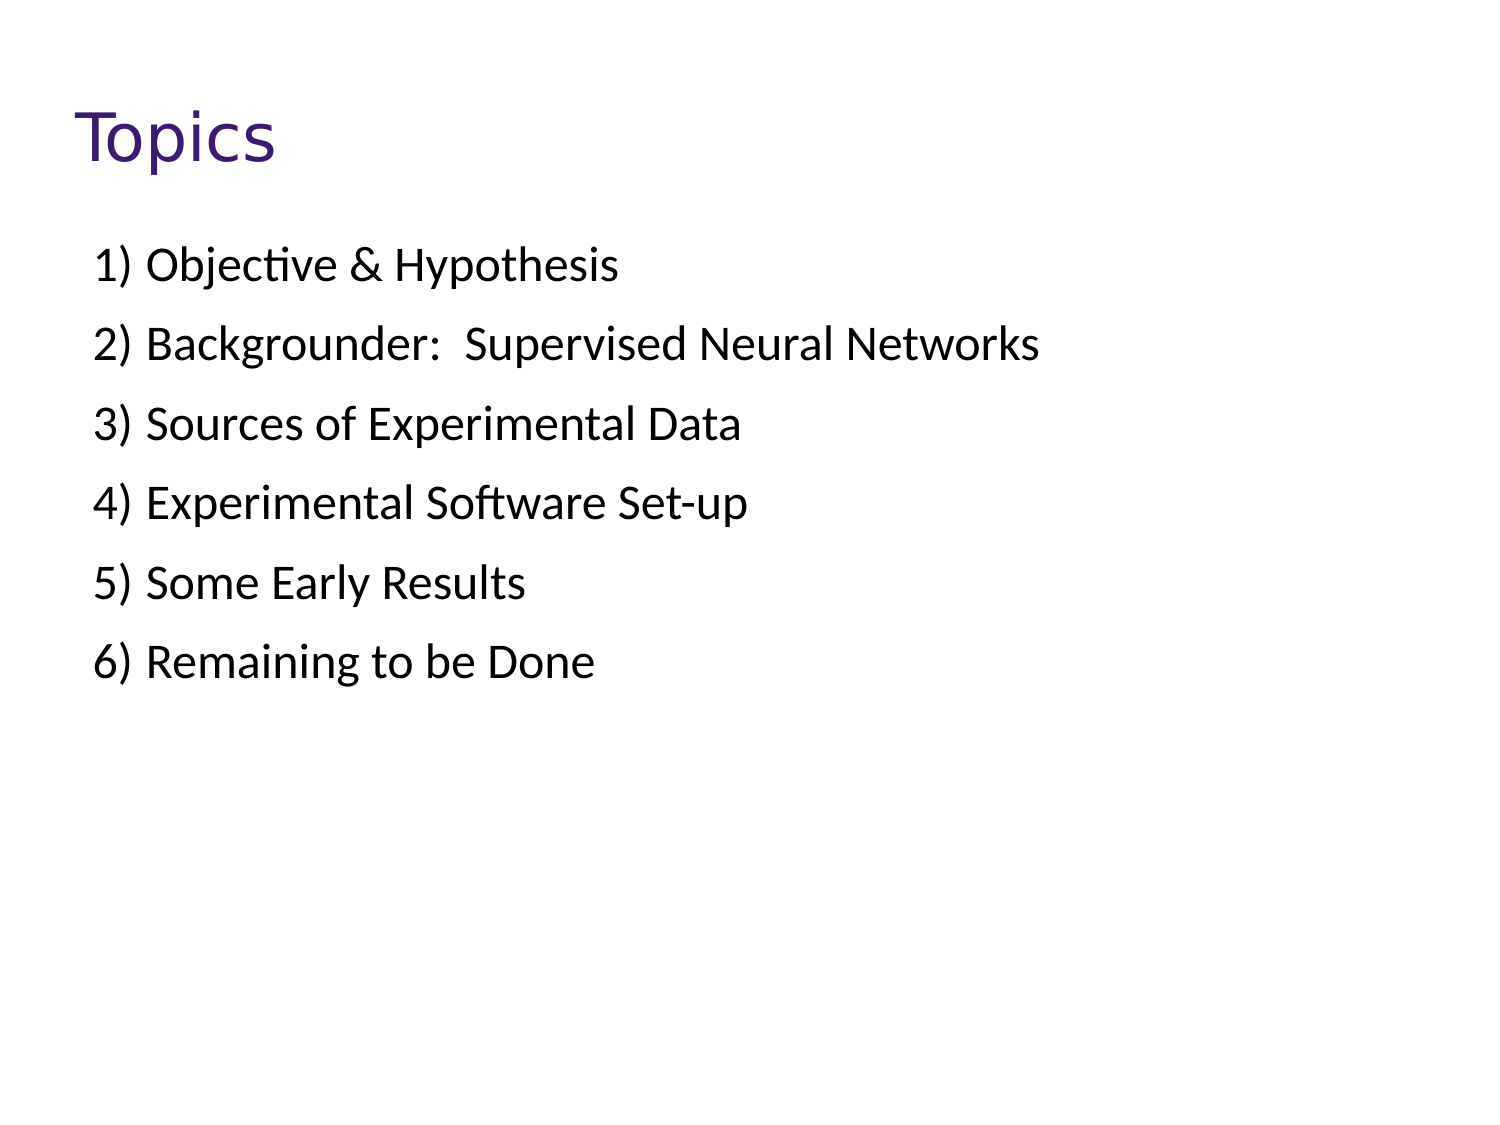

# Topics
Objective & Hypothesis
Backgrounder: Supervised Neural Networks
Sources of Experimental Data
Experimental Software Set-up
Some Early Results
Remaining to be Done